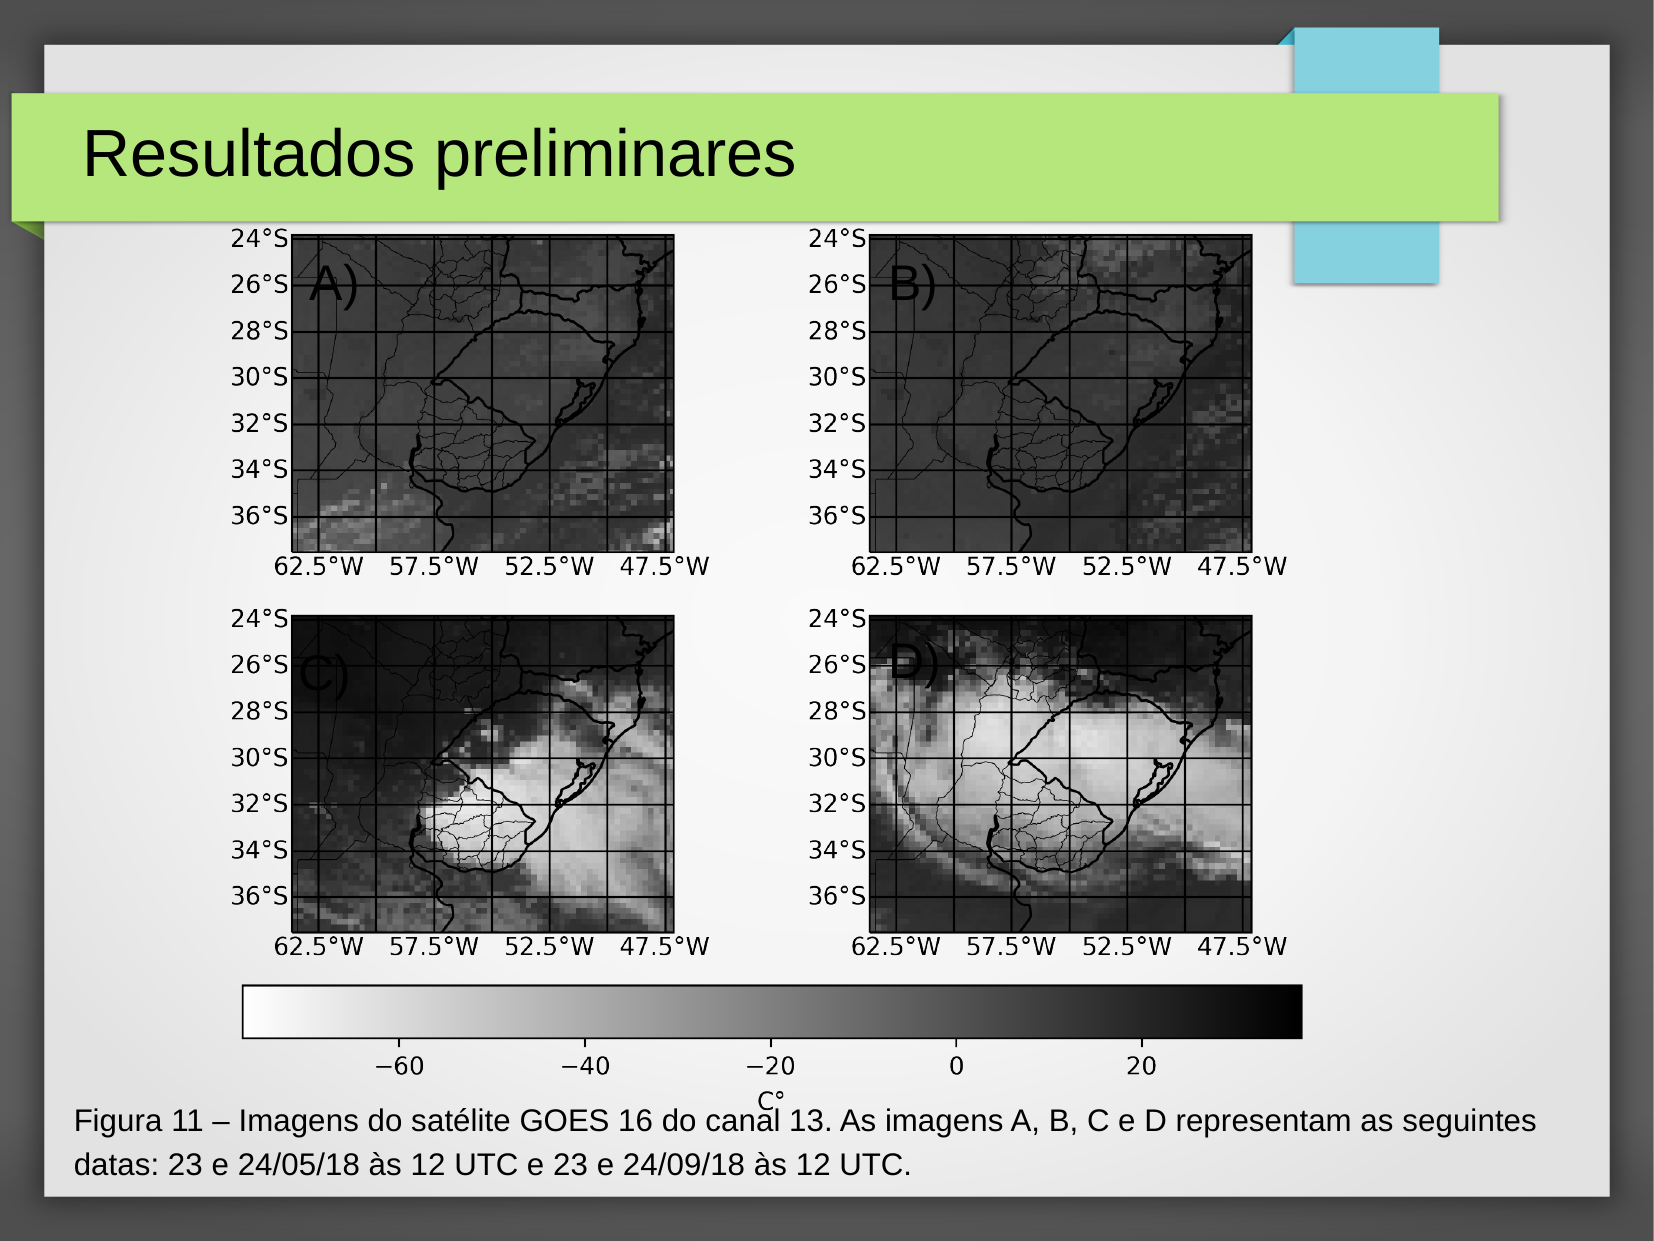

# Resultados preliminares
A)
B)
D)
C)
Figura 11 – Imagens do satélite GOES 16 do canal 13. As imagens A, B, C e D representam as seguintes datas: 23 e 24/05/18 às 12 UTC e 23 e 24/09/18 às 12 UTC.